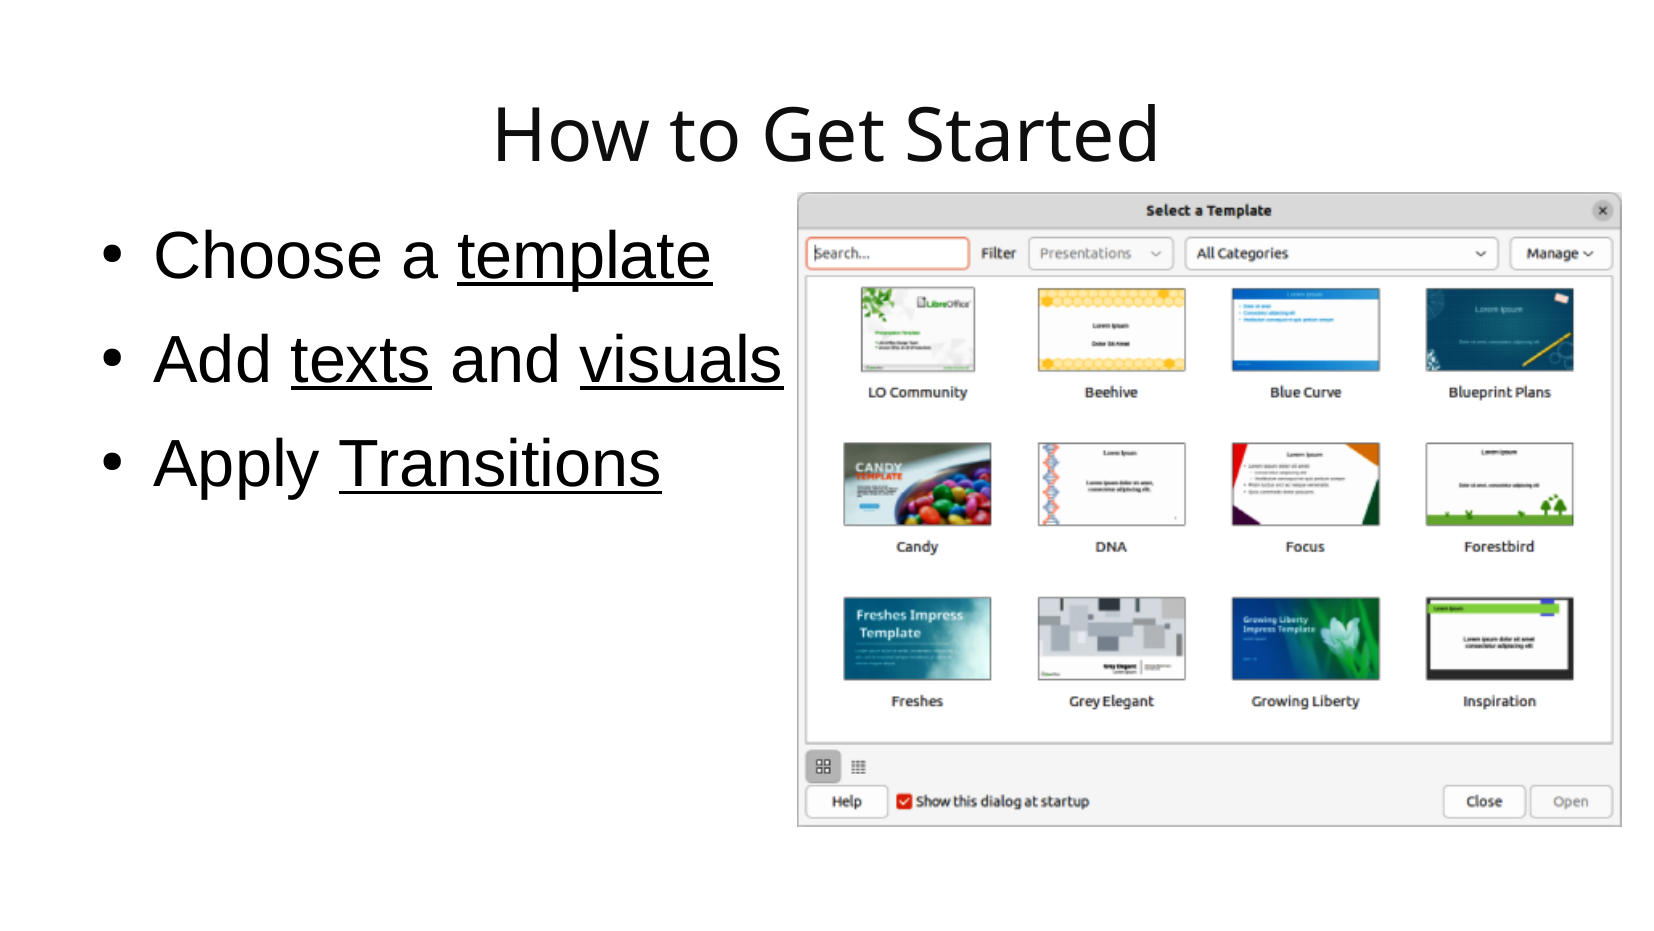

# How to Get Started
Choose a template
Add texts and visuals
Apply Transitions